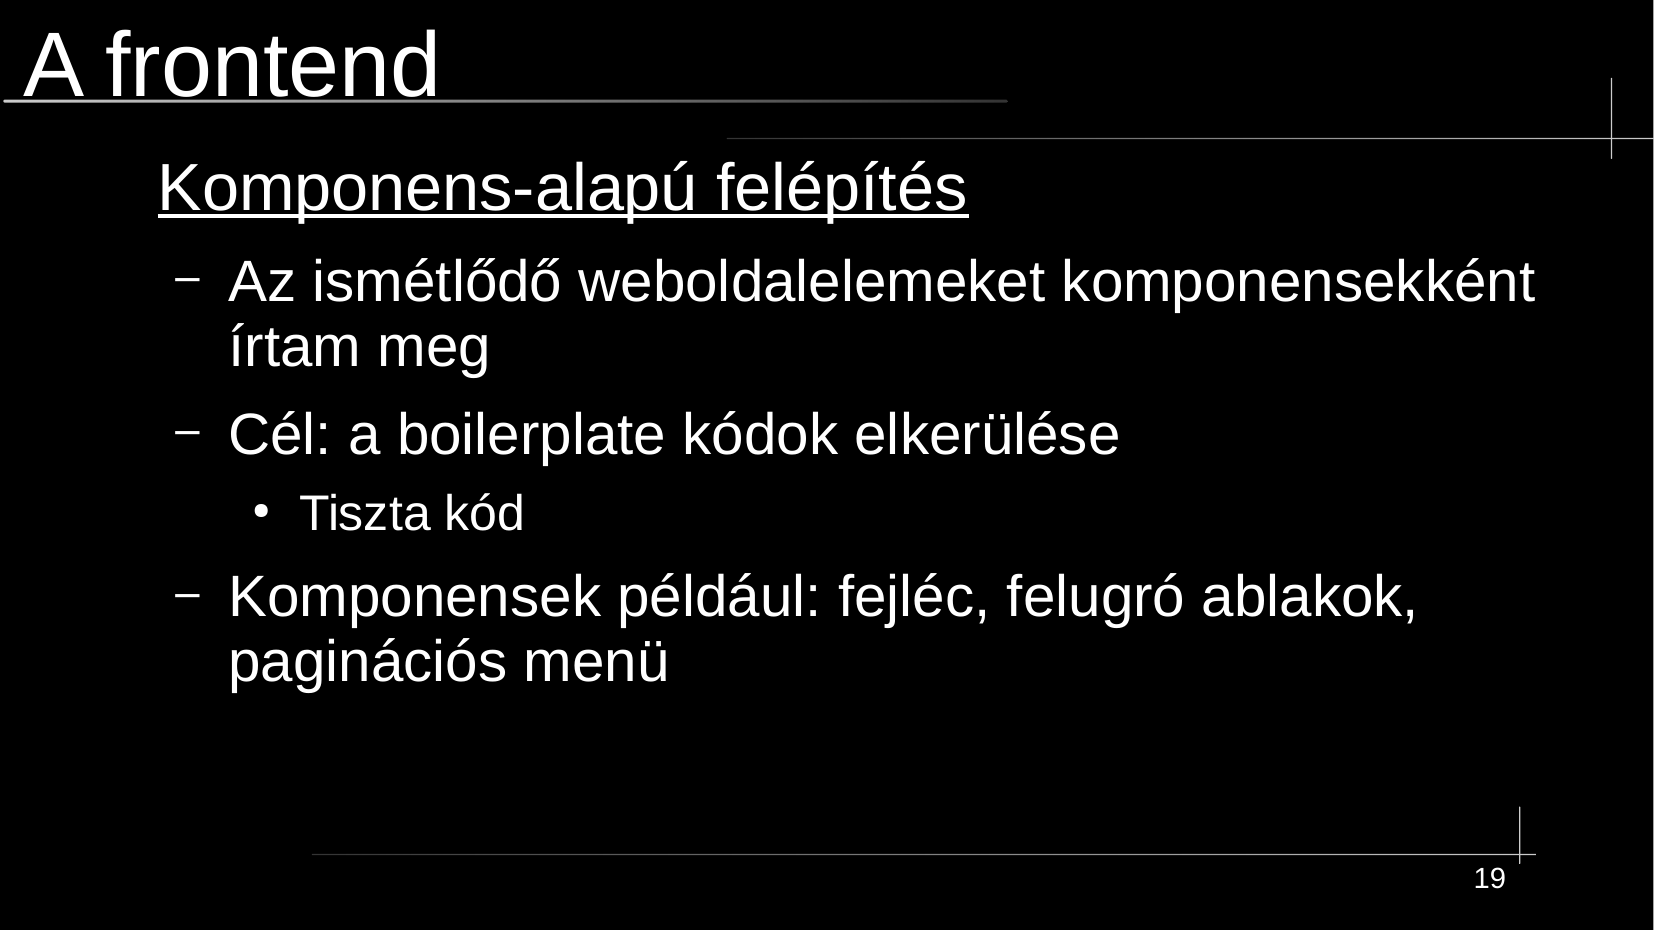

# A frontend
Komponens-alapú felépítés
Az ismétlődő weboldalelemeket komponensekként írtam meg
Cél: a boilerplate kódok elkerülése
Tiszta kód
Komponensek például: fejléc, felugró ablakok, paginációs menü
19